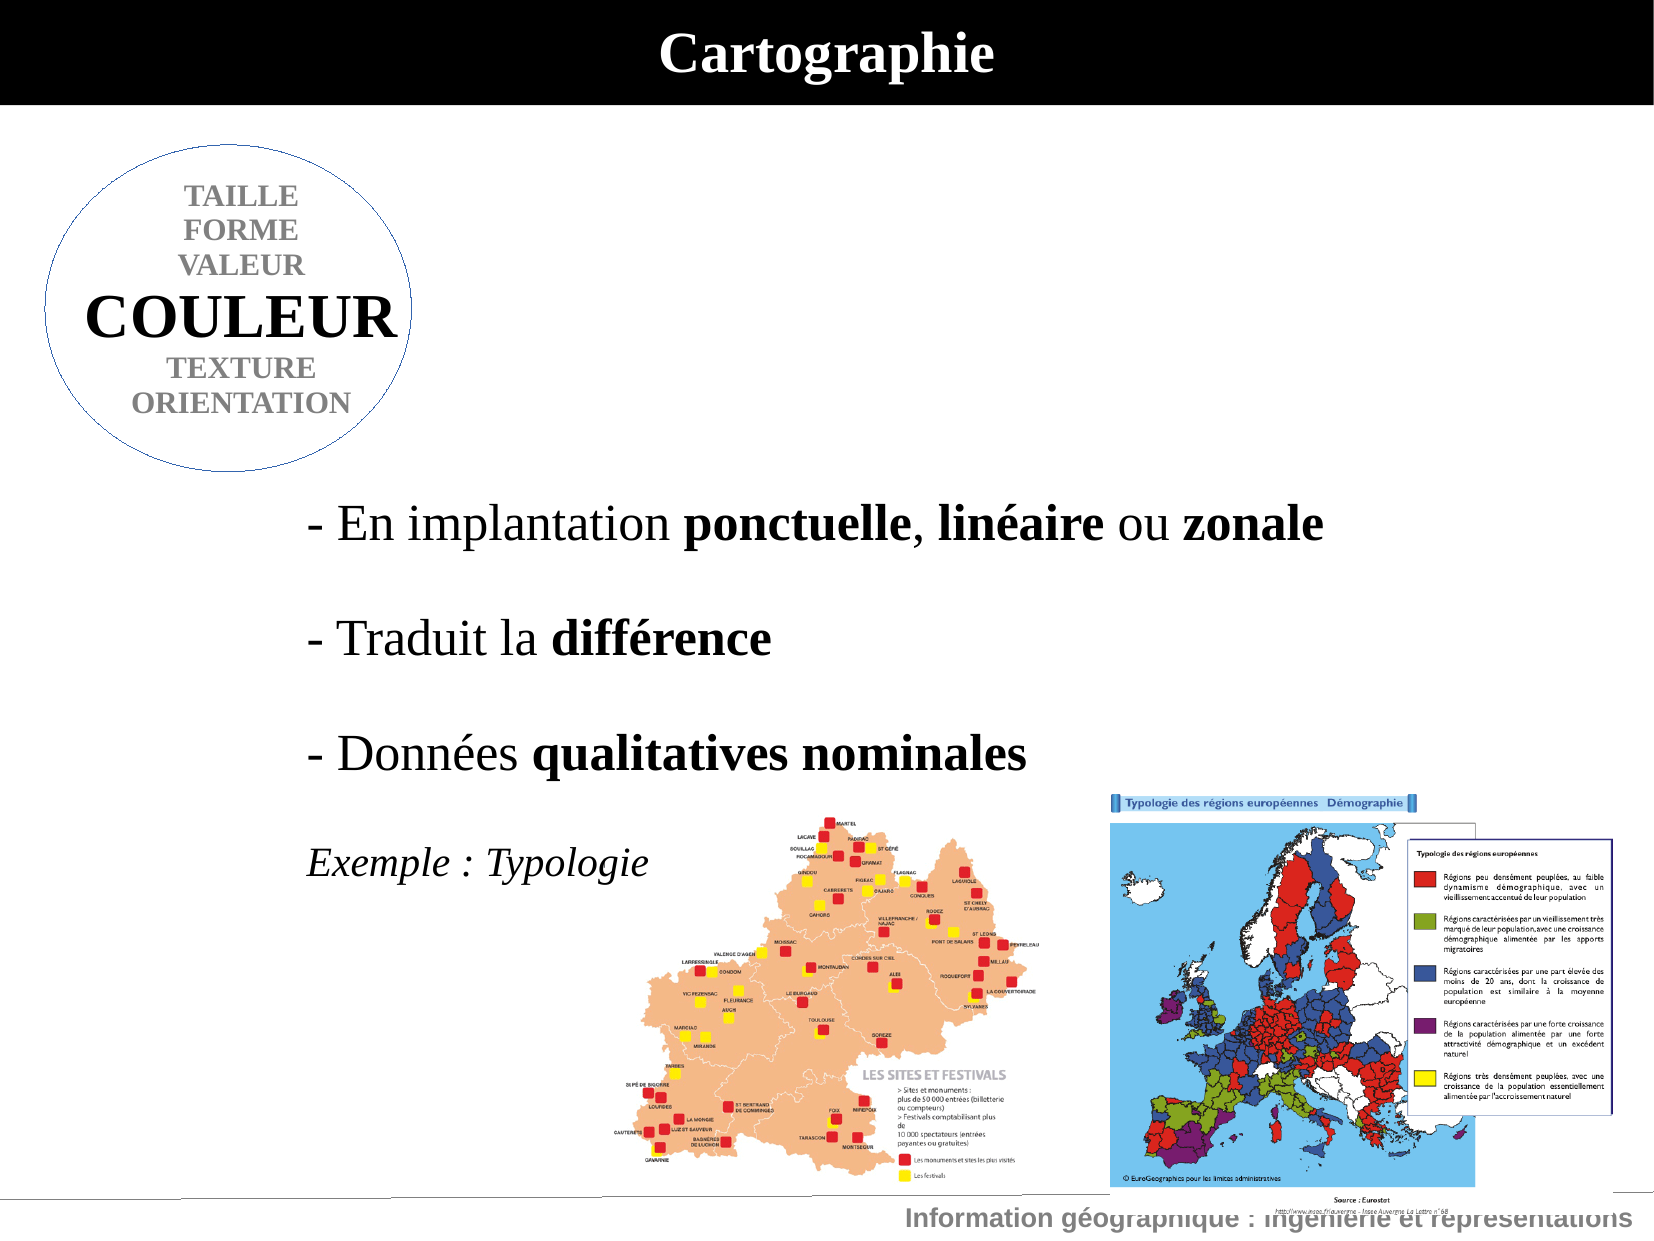

# Cartographie
TAILLE
FORME
VALEUR
COULEUR
TEXTURE
ORIENTATION
- En implantation ponctuelle, linéaire ou zonale
- Traduit la différence
- Données qualitatives nominales
Exemple : Typologie